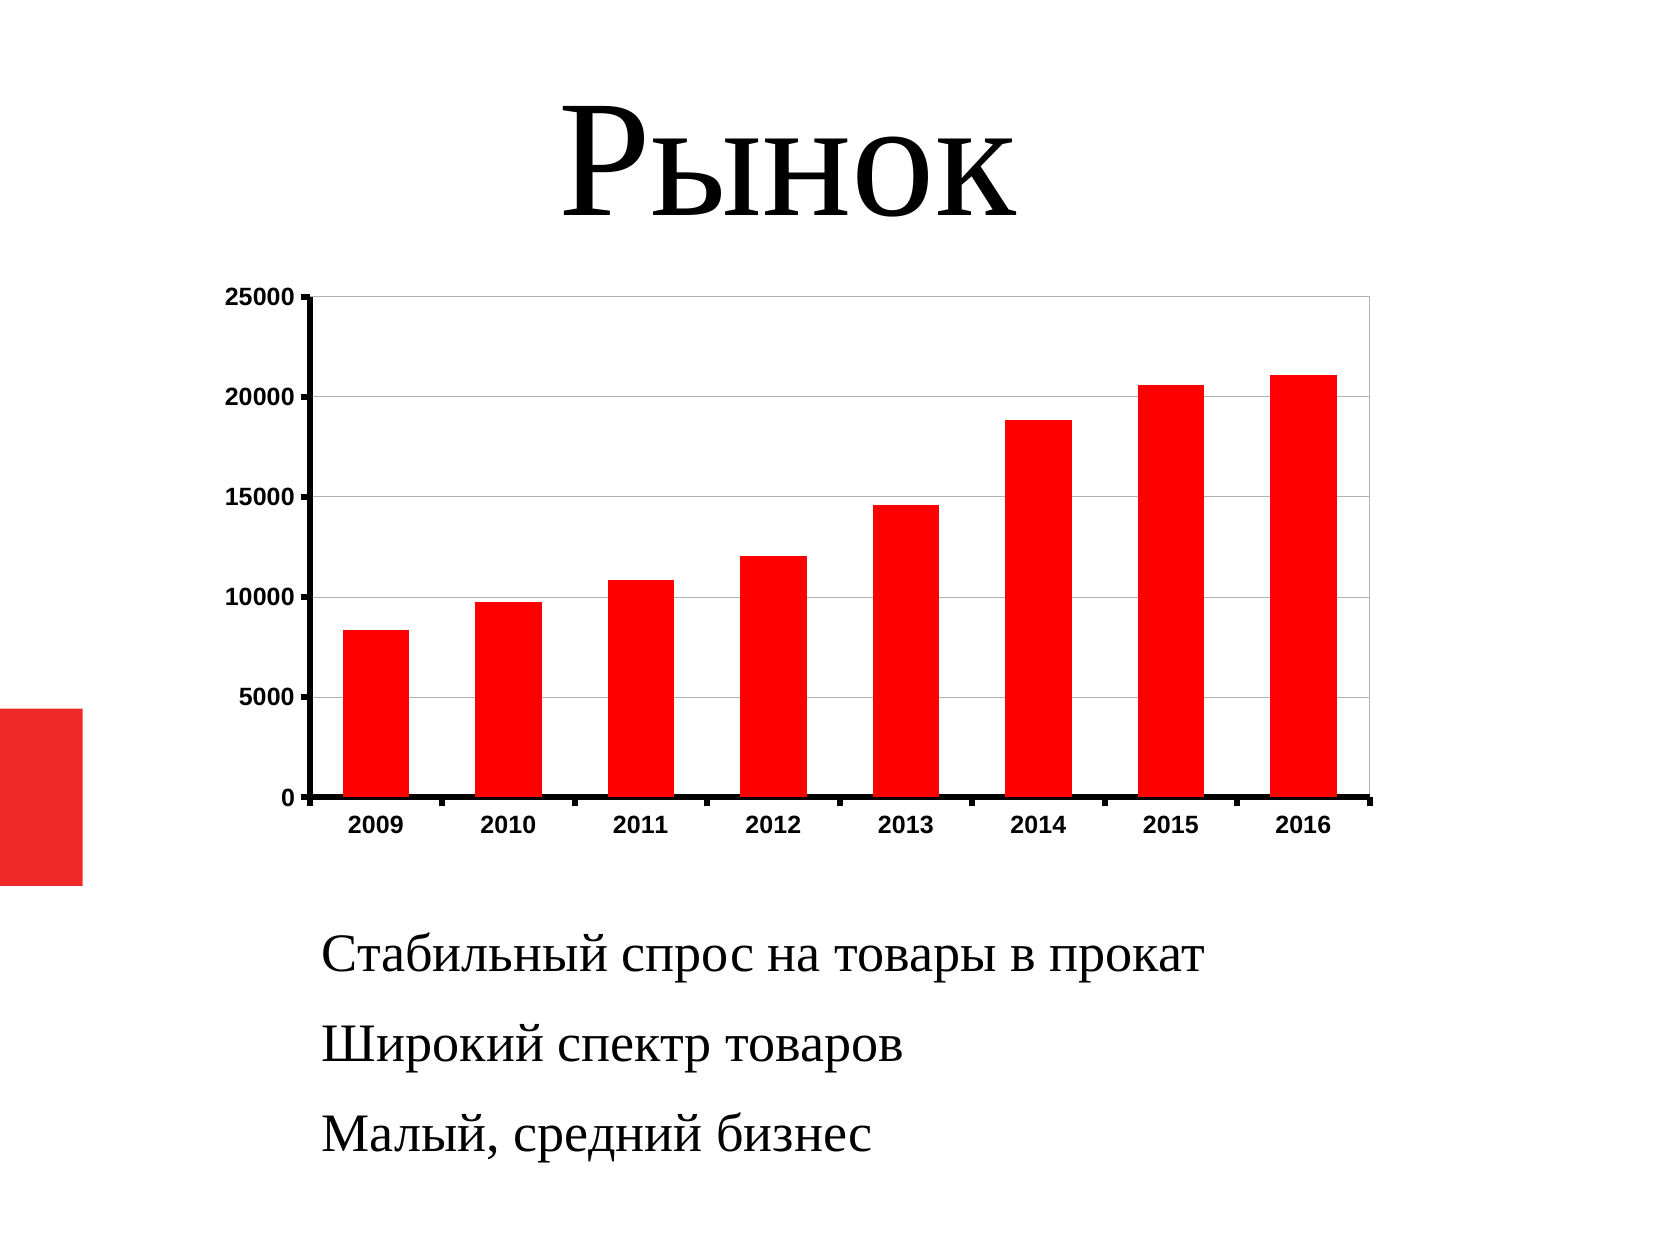

Рынок
### Chart
| Category | Столбец 3 |
|---|---|
| 2009 | 8367.0 |
| 2010 | 9743.0 |
| 2011 | 10843.0 |
| 2012 | 12072.0 |
| 2013 | 14605.0 |
| 2014 | 18828.0 |
| 2015 | 20605.0 |
| 2016 | 21093.0 |Стабильный спрос на товары в прокат
Широкий спектр товаров
Малый, средний бизнес